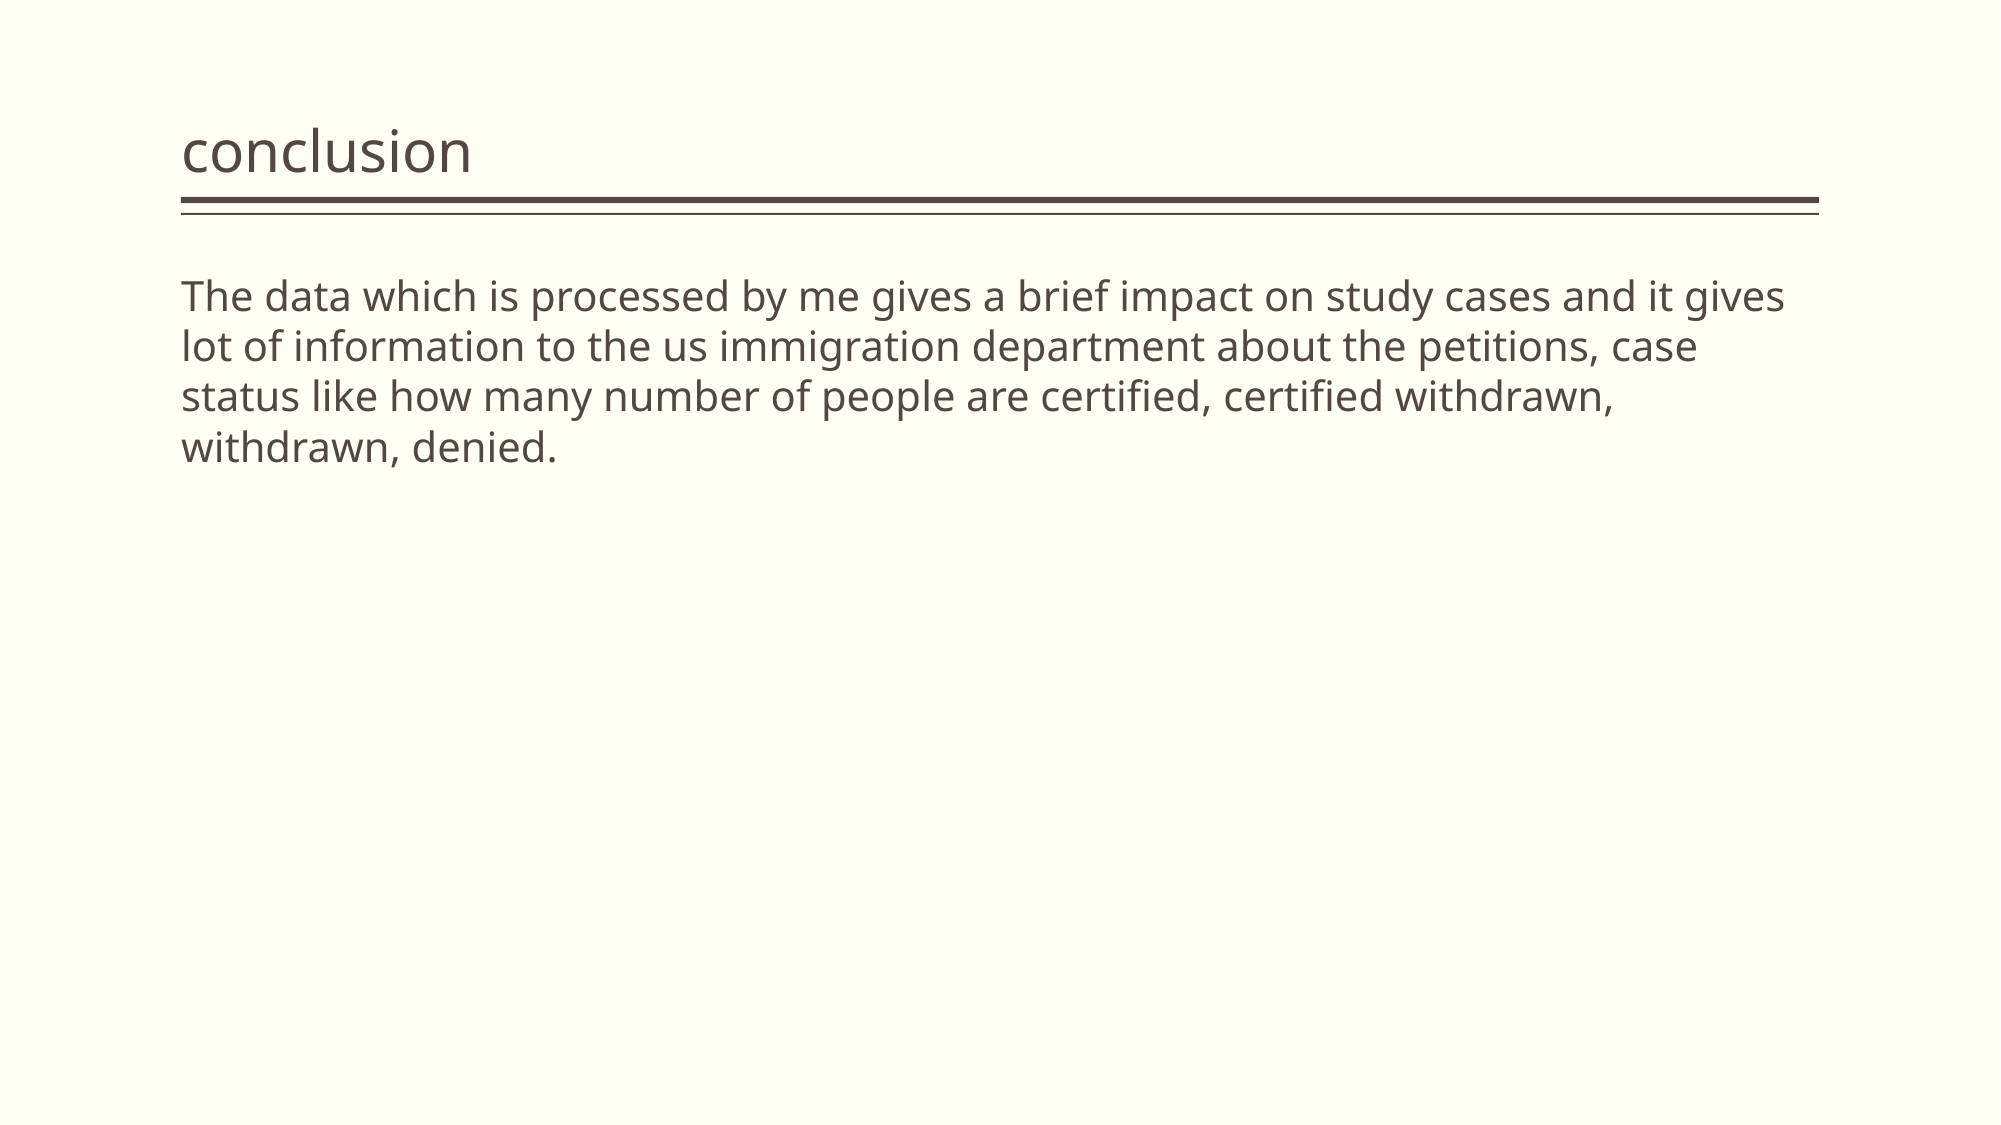

# conclusion
The data which is processed by me gives a brief impact on study cases and it gives lot of information to the us immigration department about the petitions, case status like how many number of people are certified, certified withdrawn, withdrawn, denied.